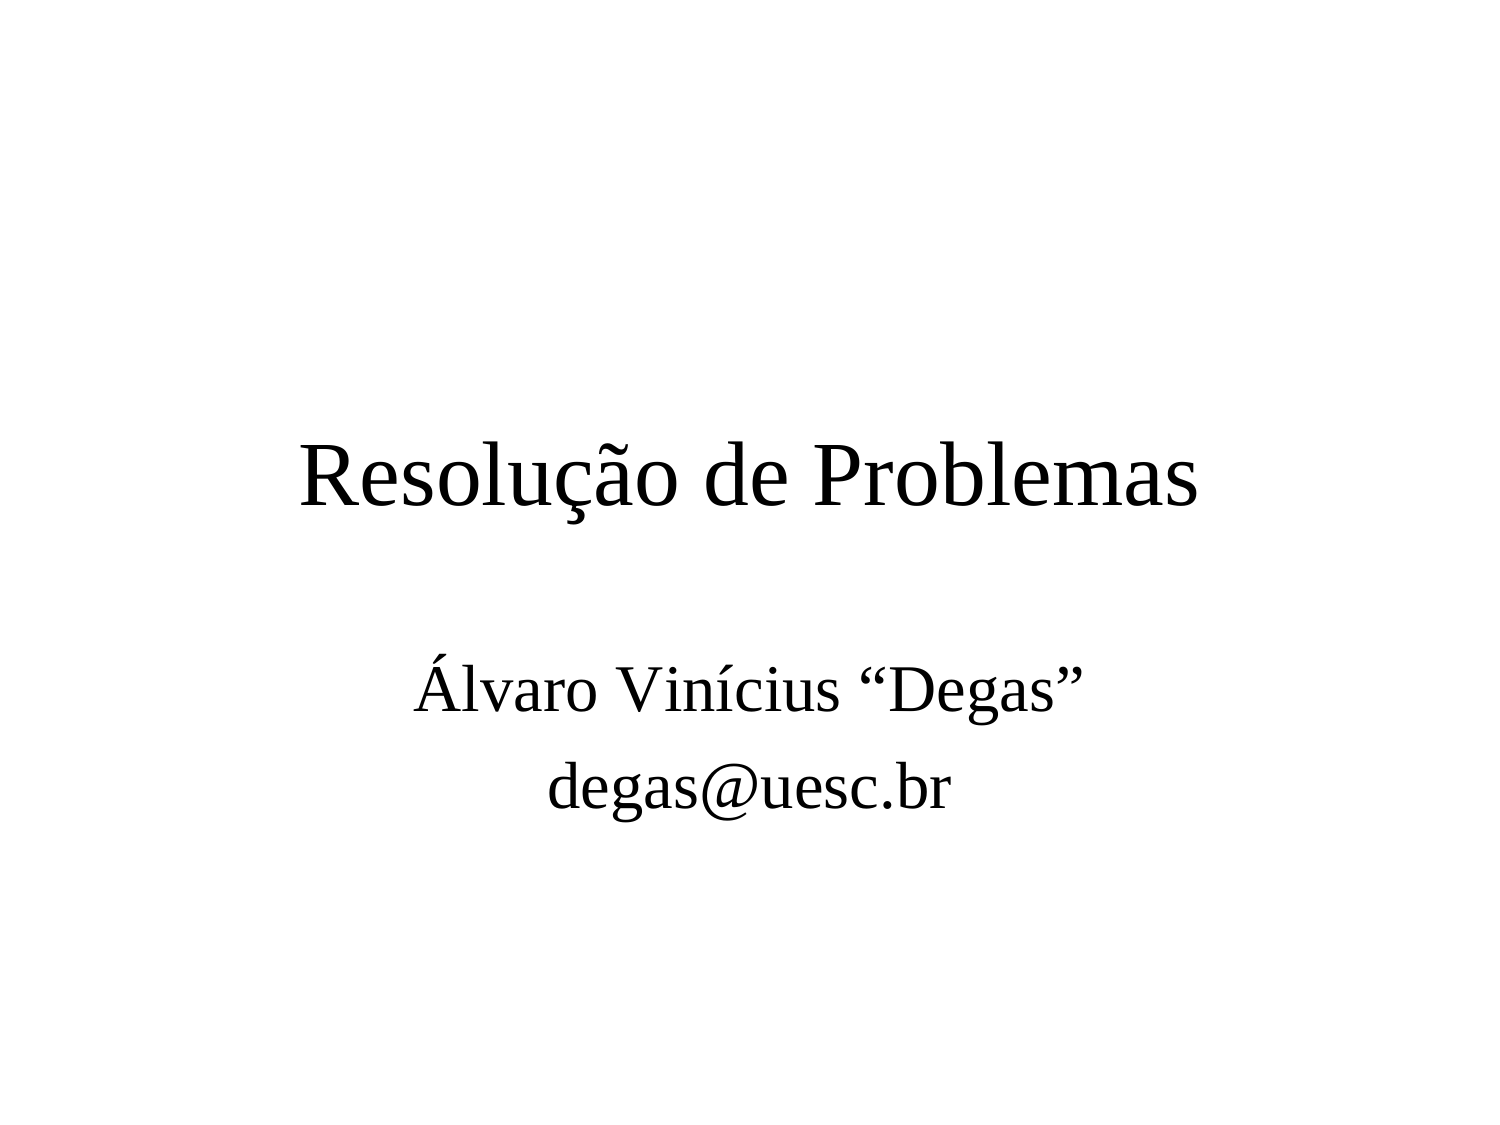

# Resolução de Problemas
Álvaro Vinícius “Degas”
degas@uesc.br